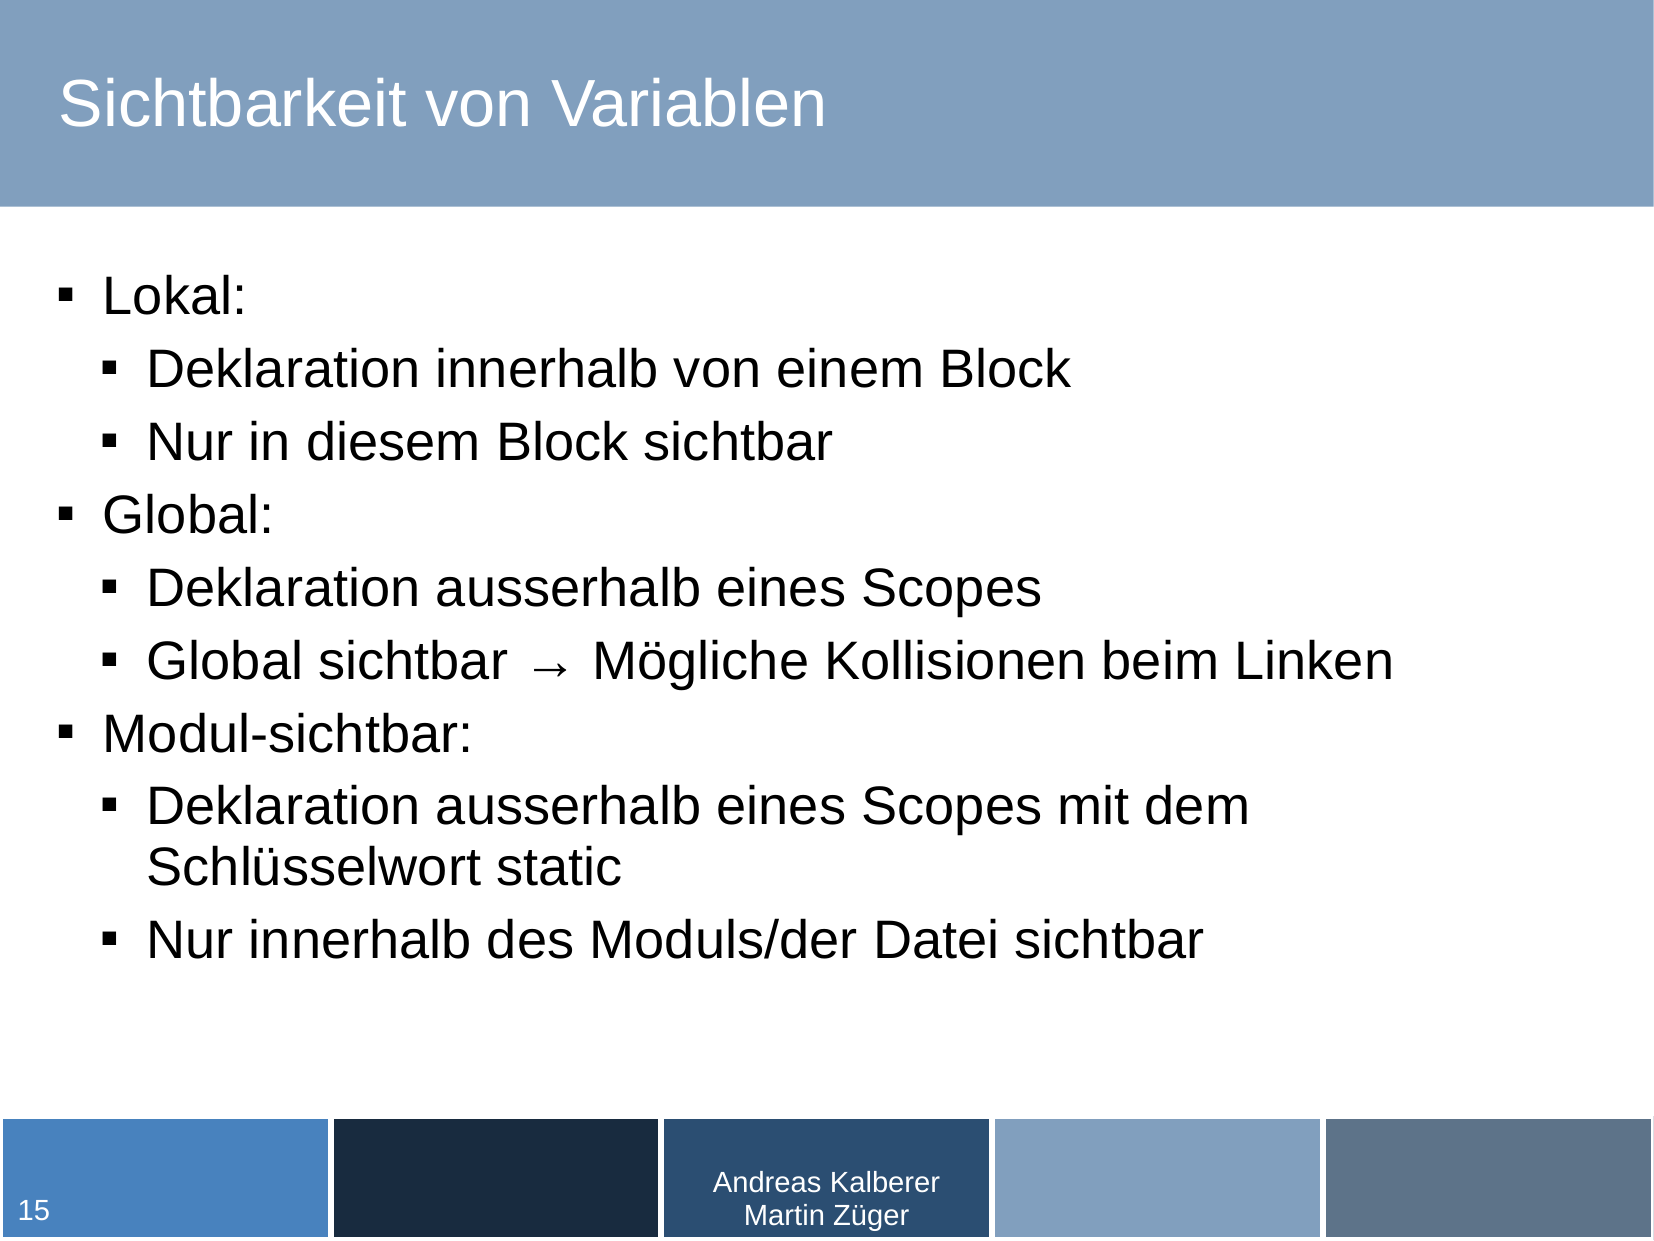

# Sichtbarkeit von Variablen
Lokal:
Deklaration innerhalb von einem Block
Nur in diesem Block sichtbar
Global:
Deklaration ausserhalb eines Scopes
Global sichtbar → Mögliche Kollisionen beim Linken
Modul-sichtbar:
Deklaration ausserhalb eines Scopes mit dem Schlüsselwort static
Nur innerhalb des Moduls/der Datei sichtbar
LibreOffice Productivity Suite
15